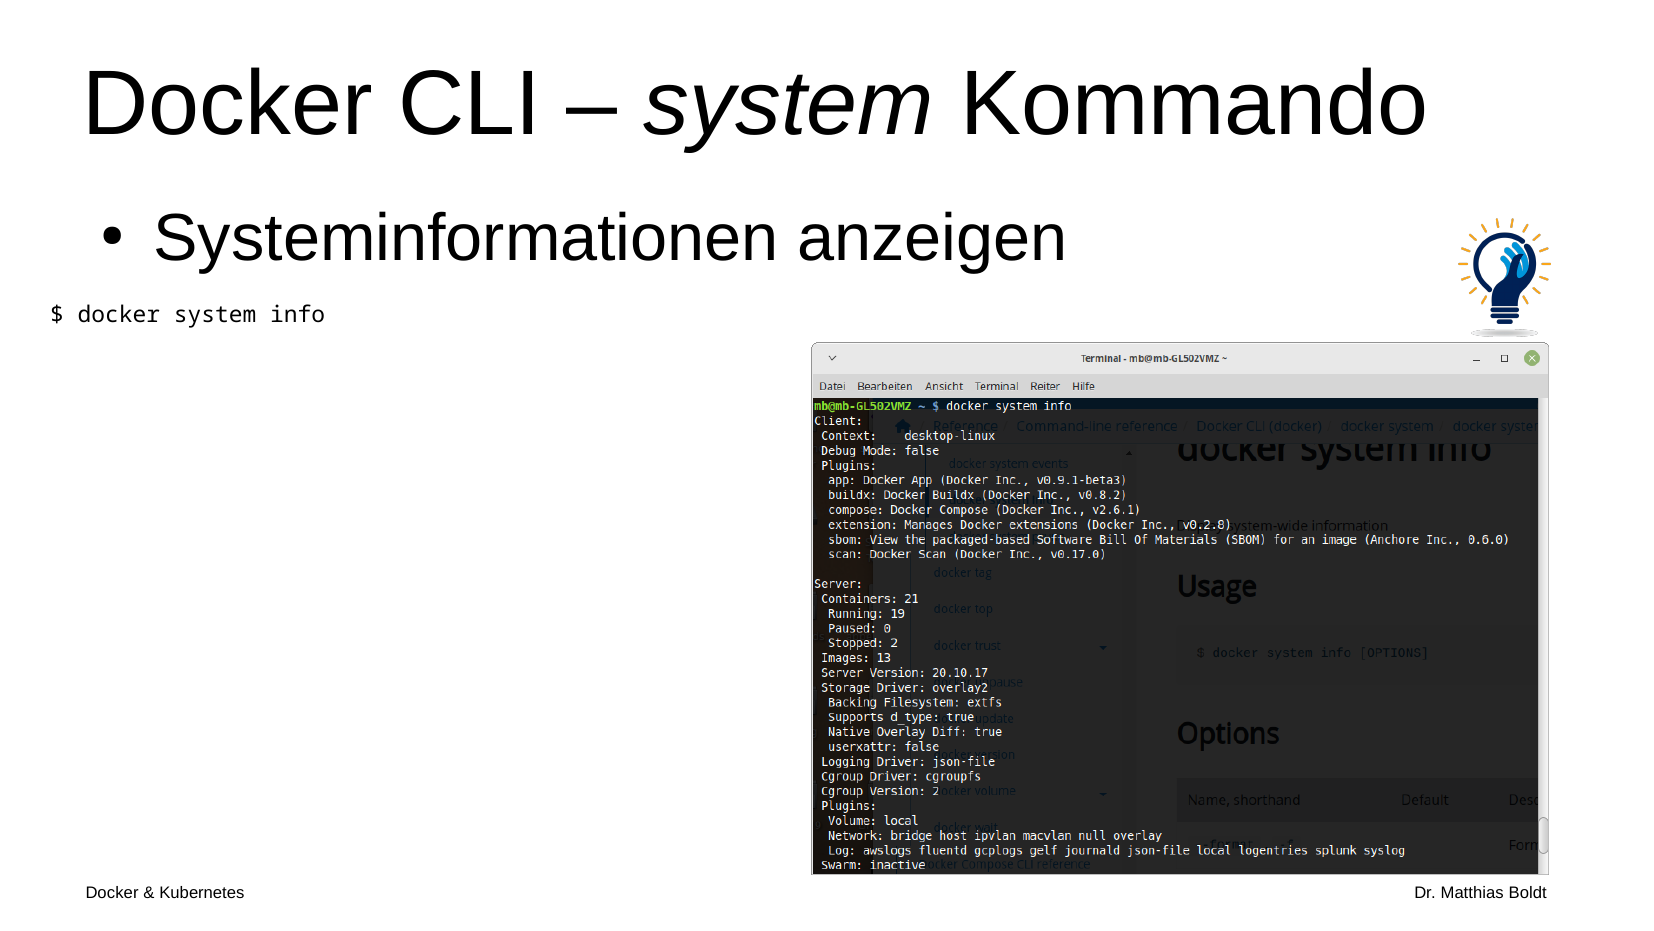

# Docker CLI – system Kommando
Systeminformationen anzeigen
$ docker system info
Docker & Kubernetes																Dr. Matthias Boldt